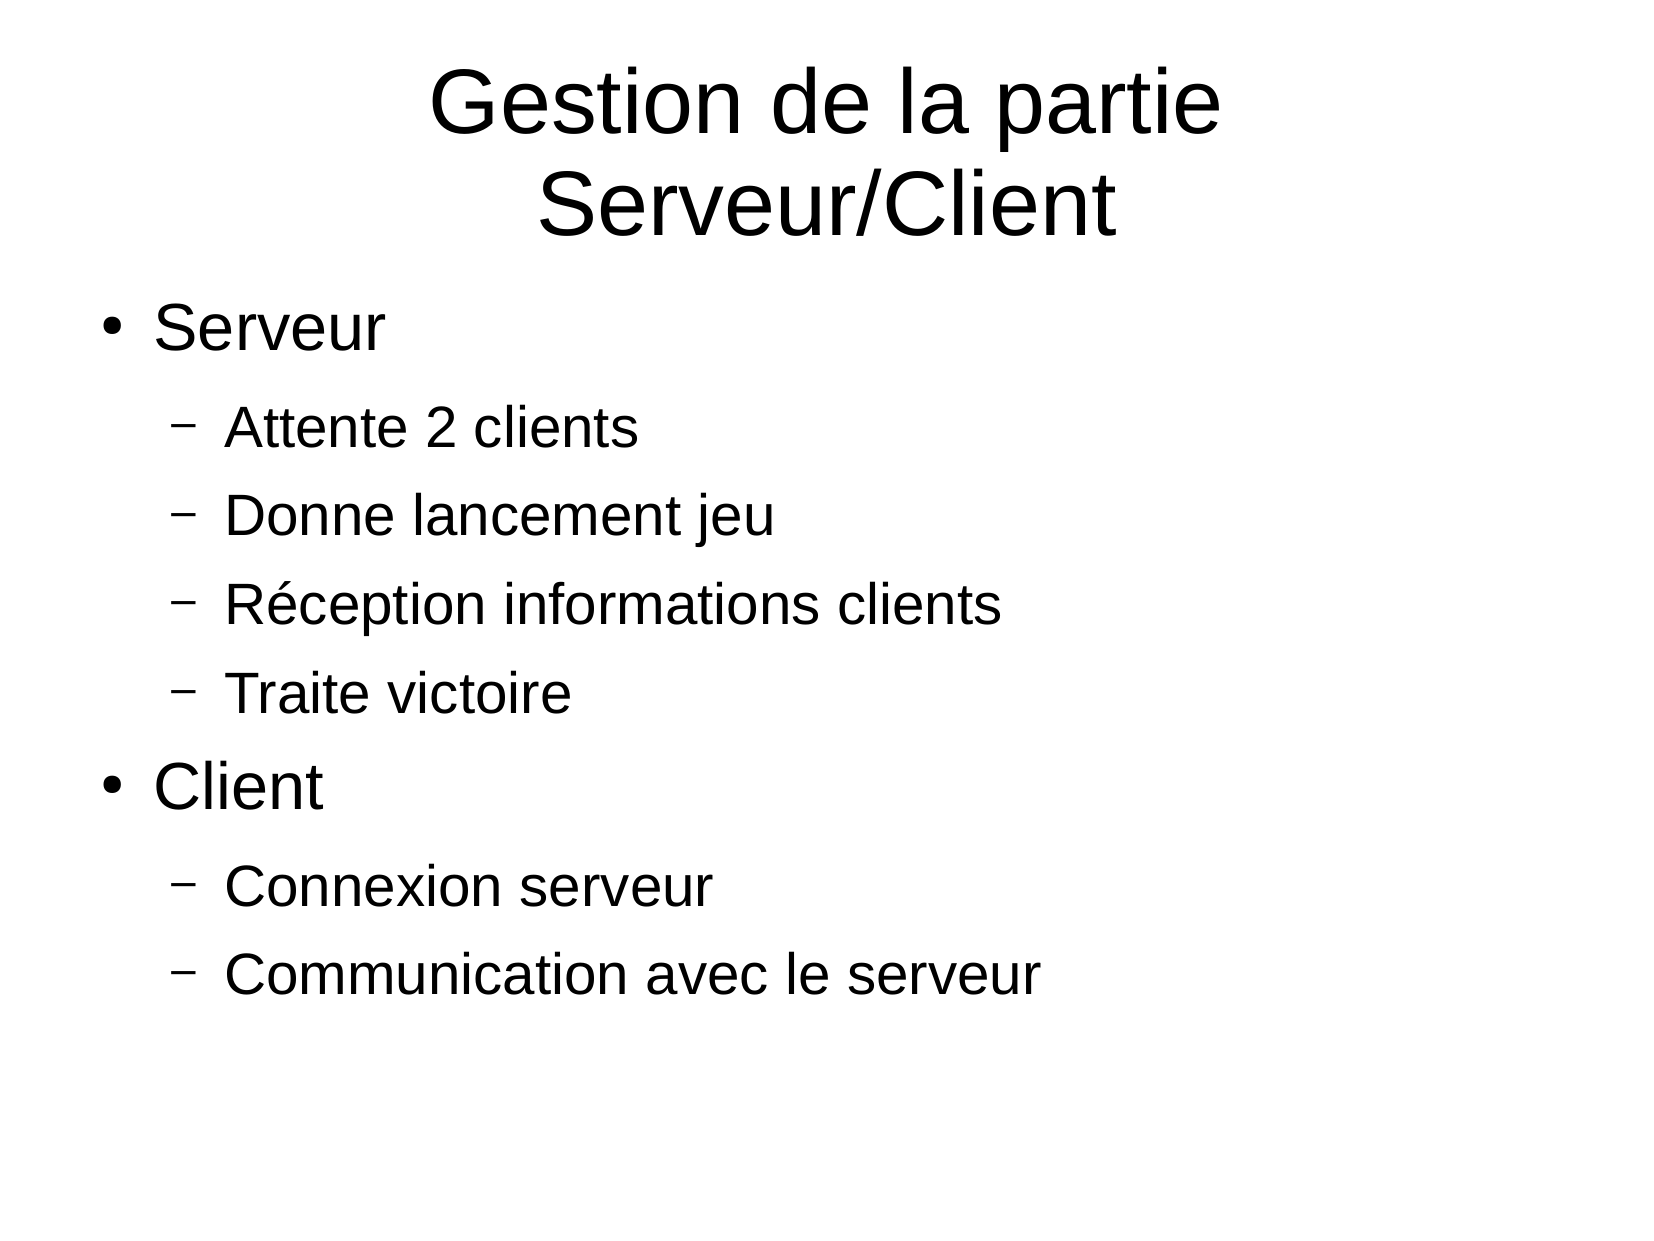

# Gestion de la partie Serveur/Client
Serveur
Attente 2 clients
Donne lancement jeu
Réception informations clients
Traite victoire
Client
Connexion serveur
Communication avec le serveur